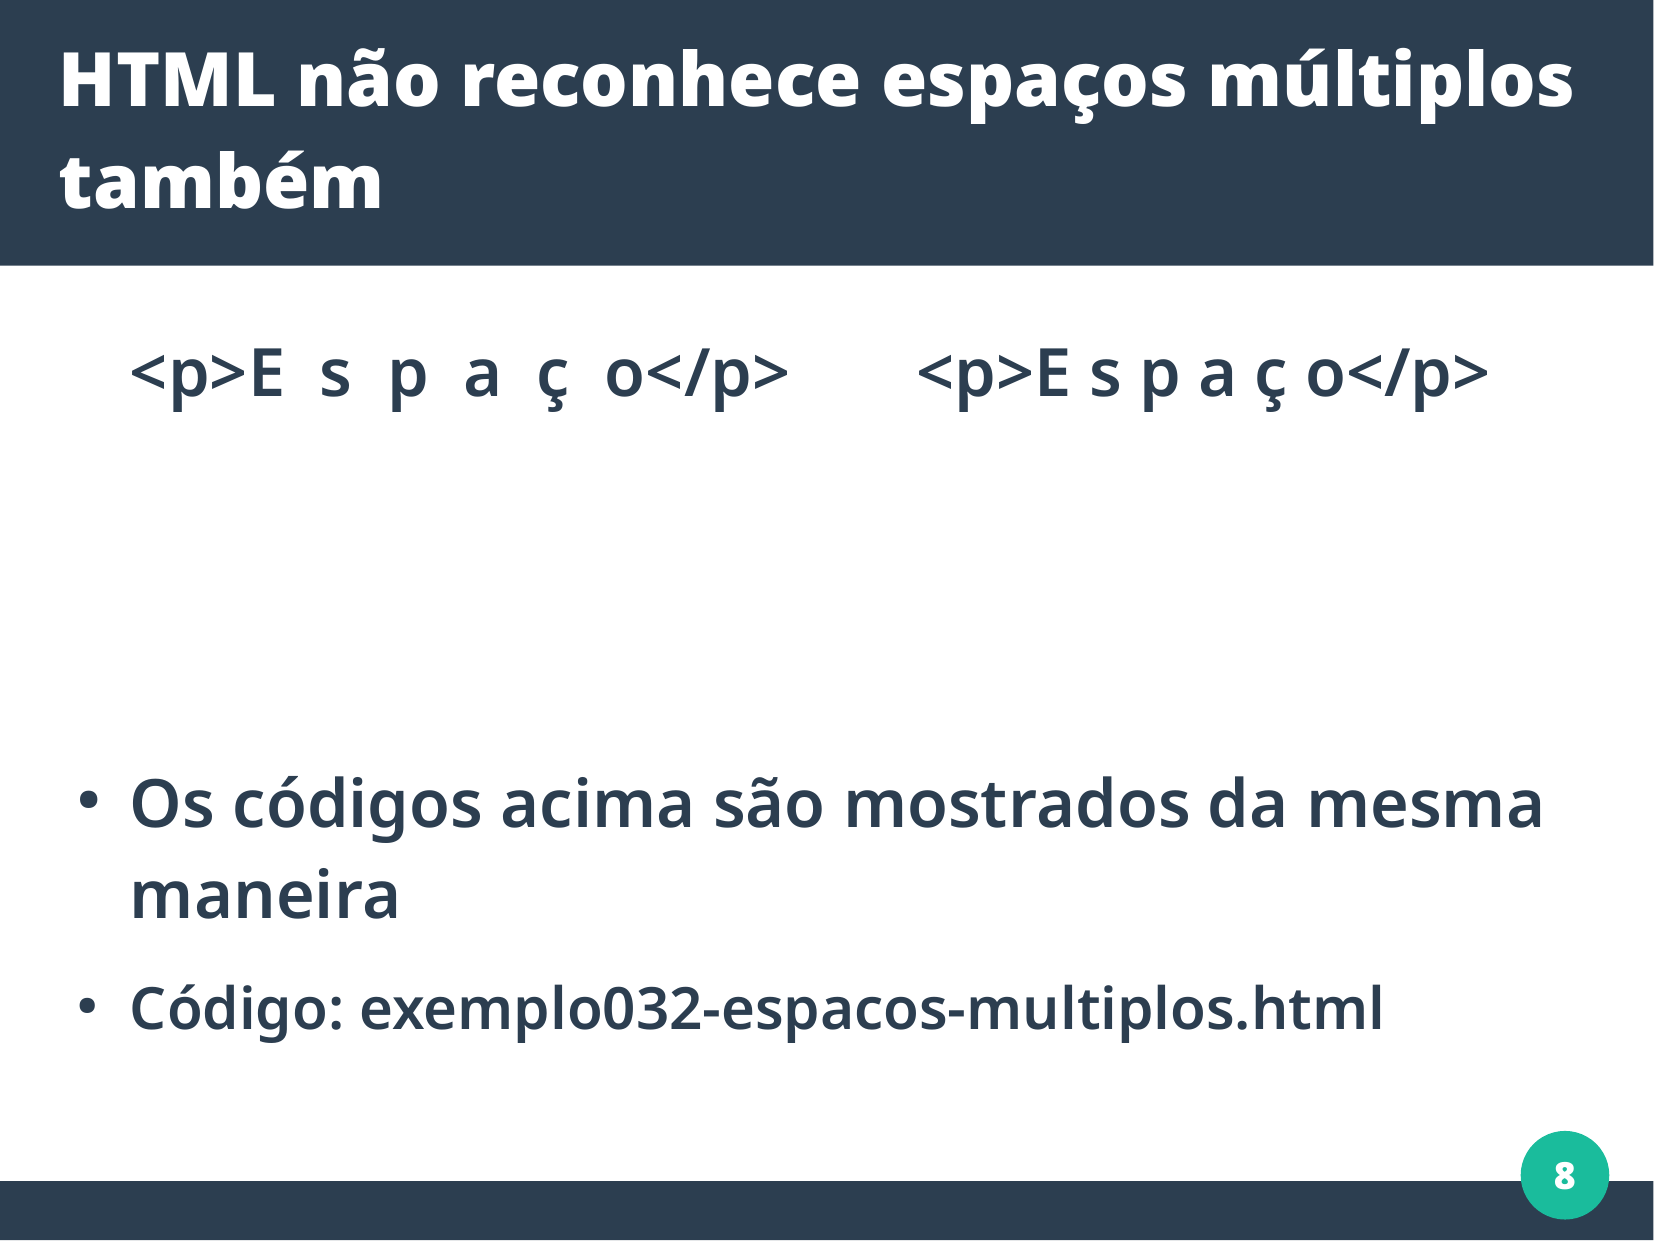

# HTML não reconhece espaços múltiplos também
<p>E s p a ç o</p>
<p>E s p a ç o</p>
Os códigos acima são mostrados da mesma maneira
Código: exemplo032-espacos-multiplos.html
8